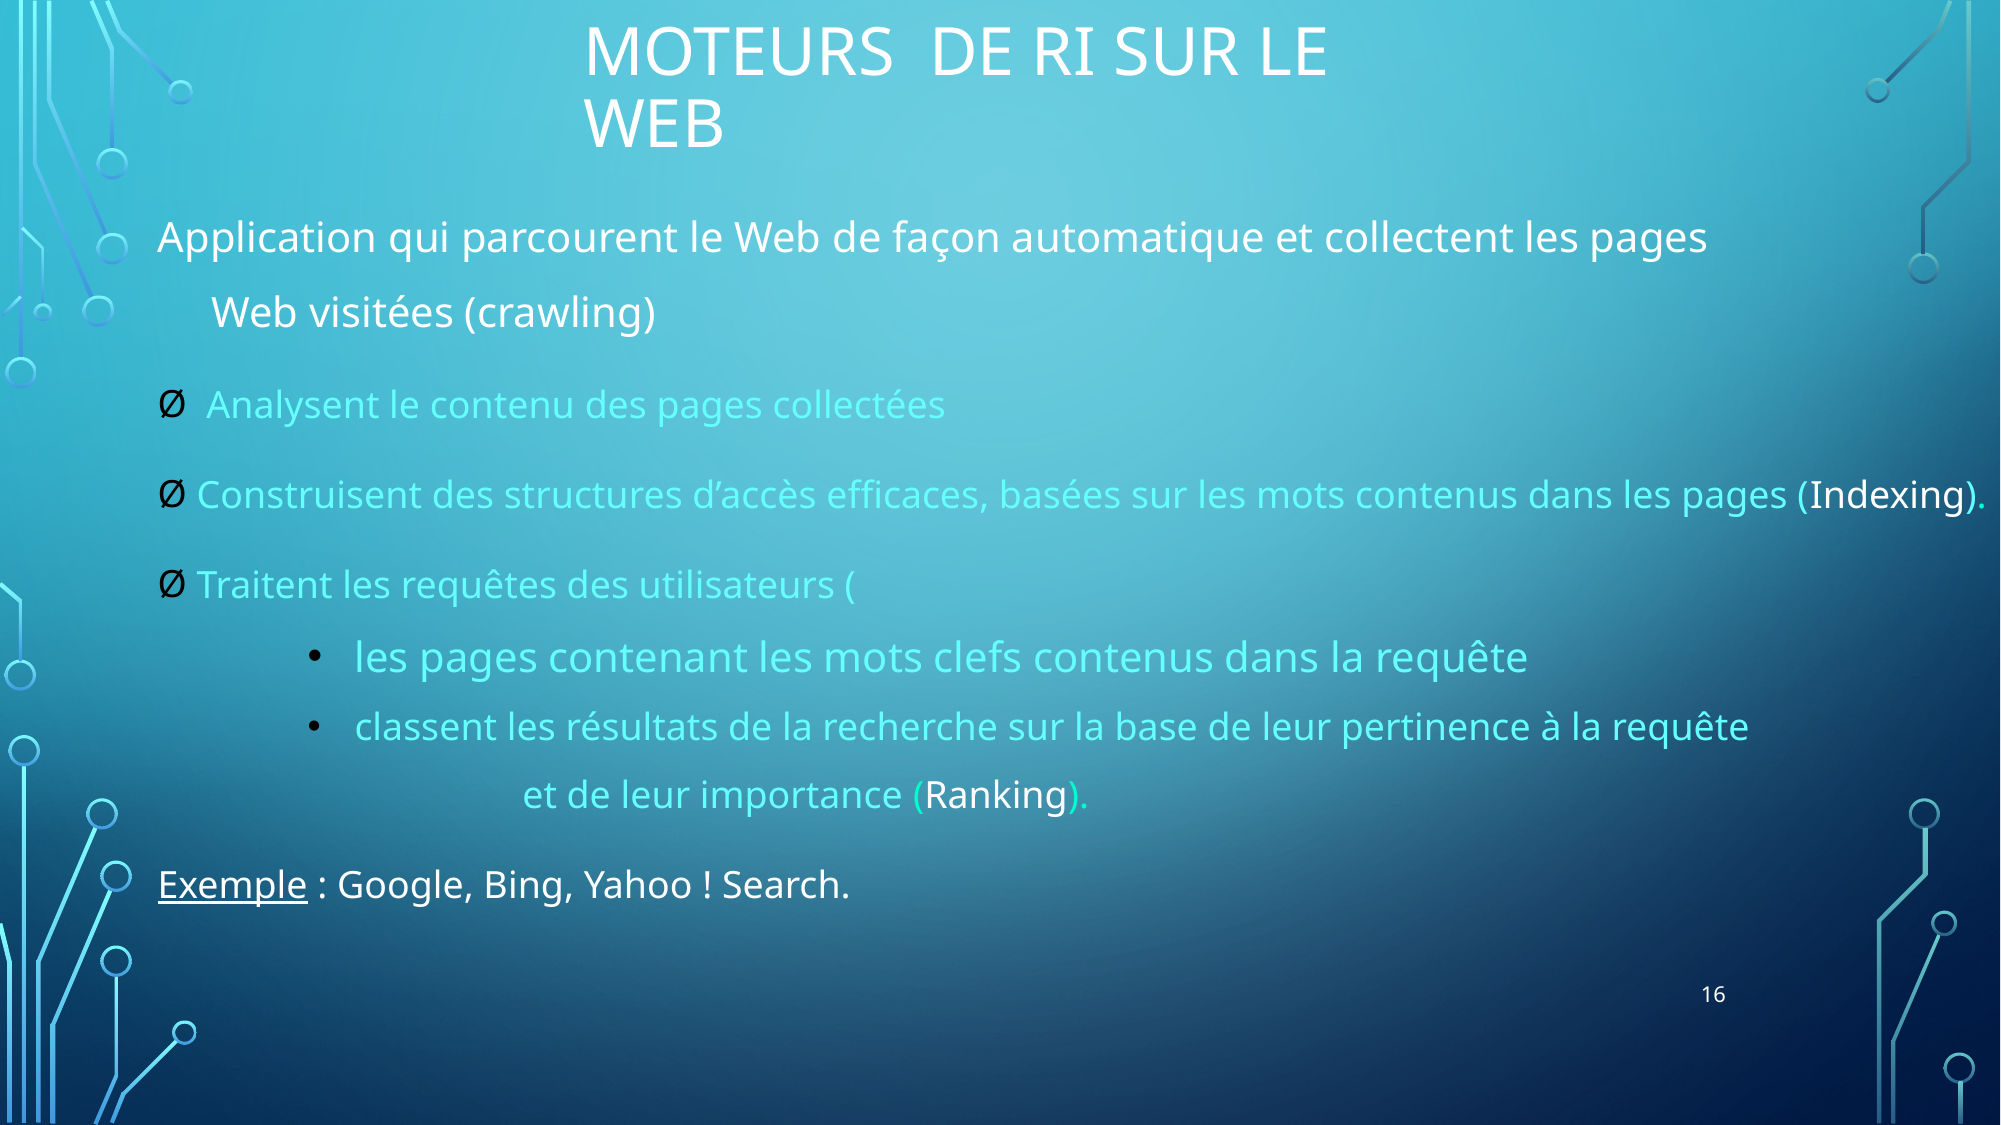

Moteurs de ri sur le web
Application qui parcourent le Web de façon automatique et collectent les pages
 Web visitées (crawling)
 Analysent le contenu des pages collectées
 Construisent des structures d’accès efficaces, basées sur les mots contenus dans les pages (Indexing).
 Traitent les requêtes des utilisateurs (
les pages contenant les mots clefs contenus dans la requête
classent les résultats de la recherche sur la base de leur pertinence à la requête
 et de leur importance (Ranking).
Exemple : Google, Bing, Yahoo ! Search.